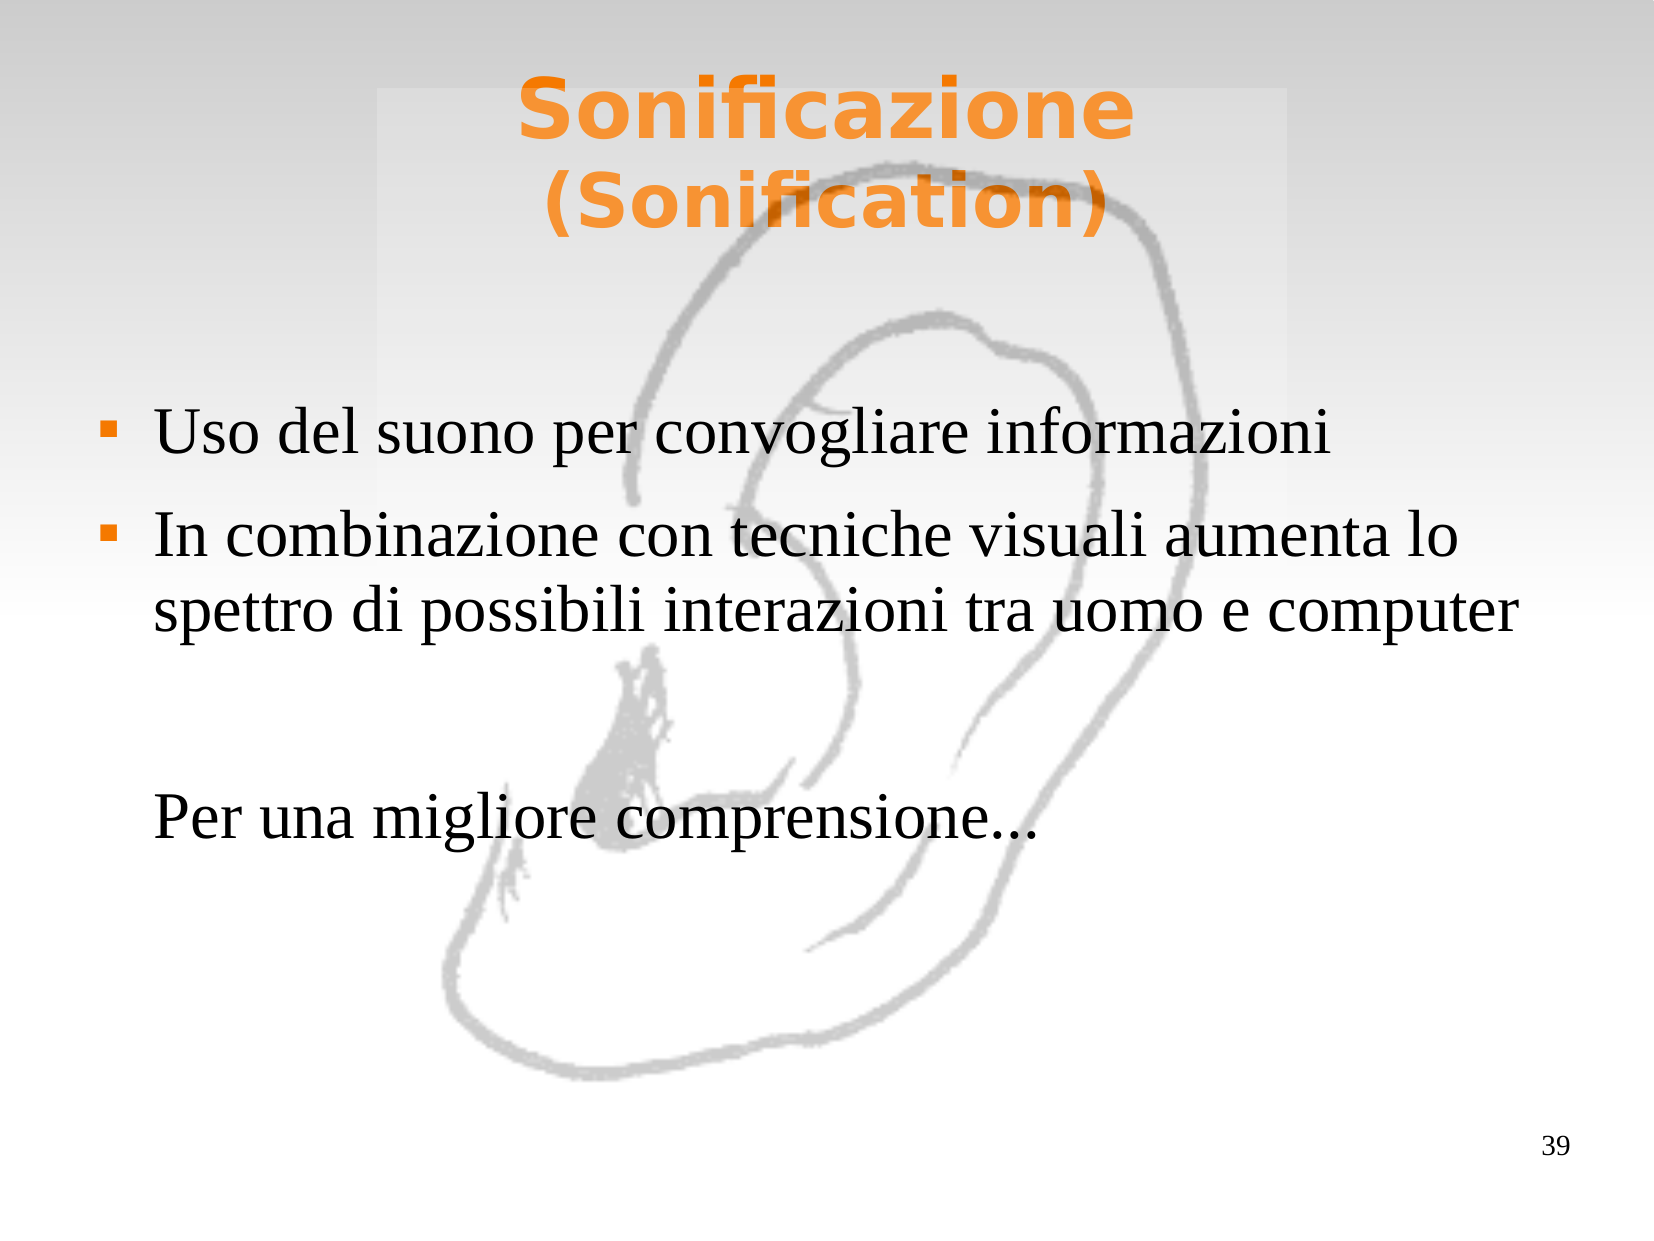

# Sonificazione (Sonification)
Uso del suono per convogliare informazioni
In combinazione con tecniche visuali aumenta lo spettro di possibili interazioni tra uomo e computer
Per una migliore comprensione...
39